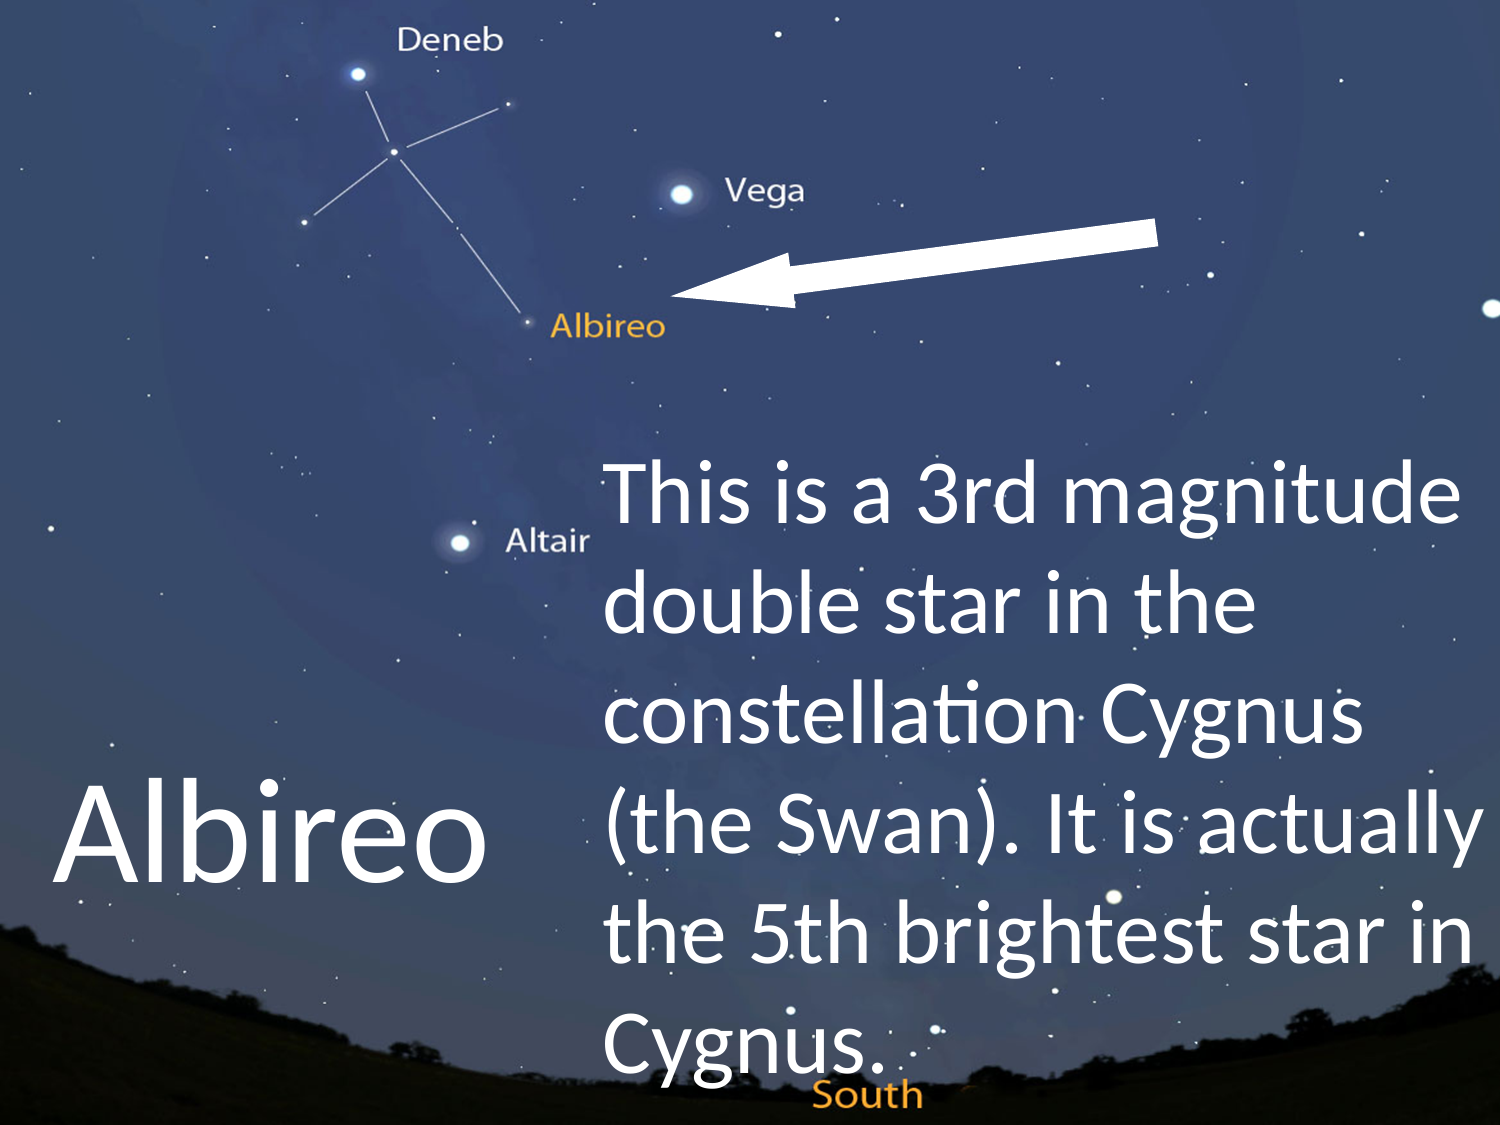

This is a 3rd magnitude double star in the constellation Cygnus (the Swan). It is actually the 5th brightest star in Cygnus.
Albireo